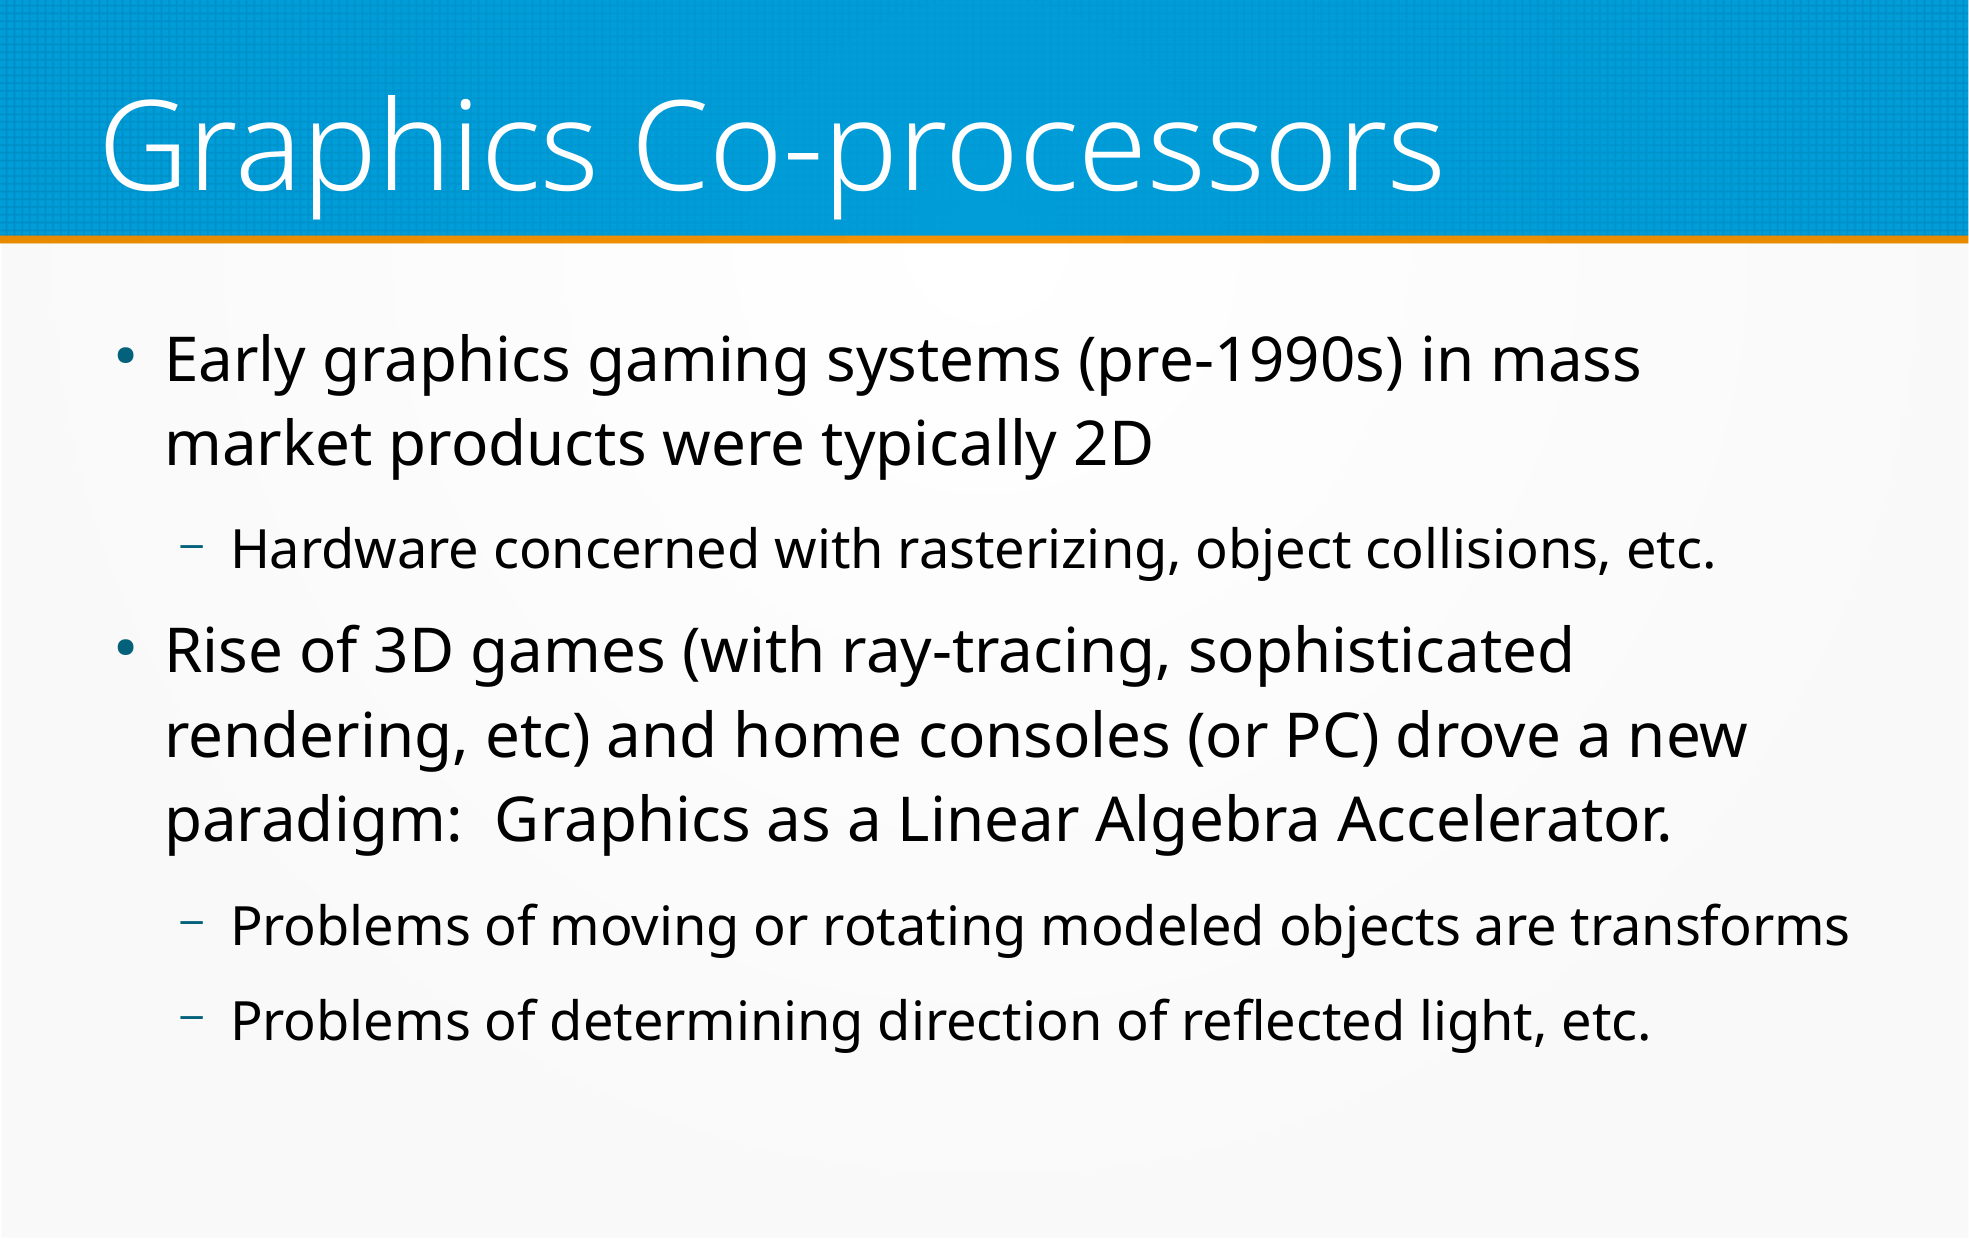

# Graphics Co-processors
Early graphics gaming systems (pre-1990s) in mass market products were typically 2D
Hardware concerned with rasterizing, object collisions, etc.
Rise of 3D games (with ray-tracing, sophisticated rendering, etc) and home consoles (or PC) drove a new paradigm: Graphics as a Linear Algebra Accelerator.
Problems of moving or rotating modeled objects are transforms
Problems of determining direction of reflected light, etc.